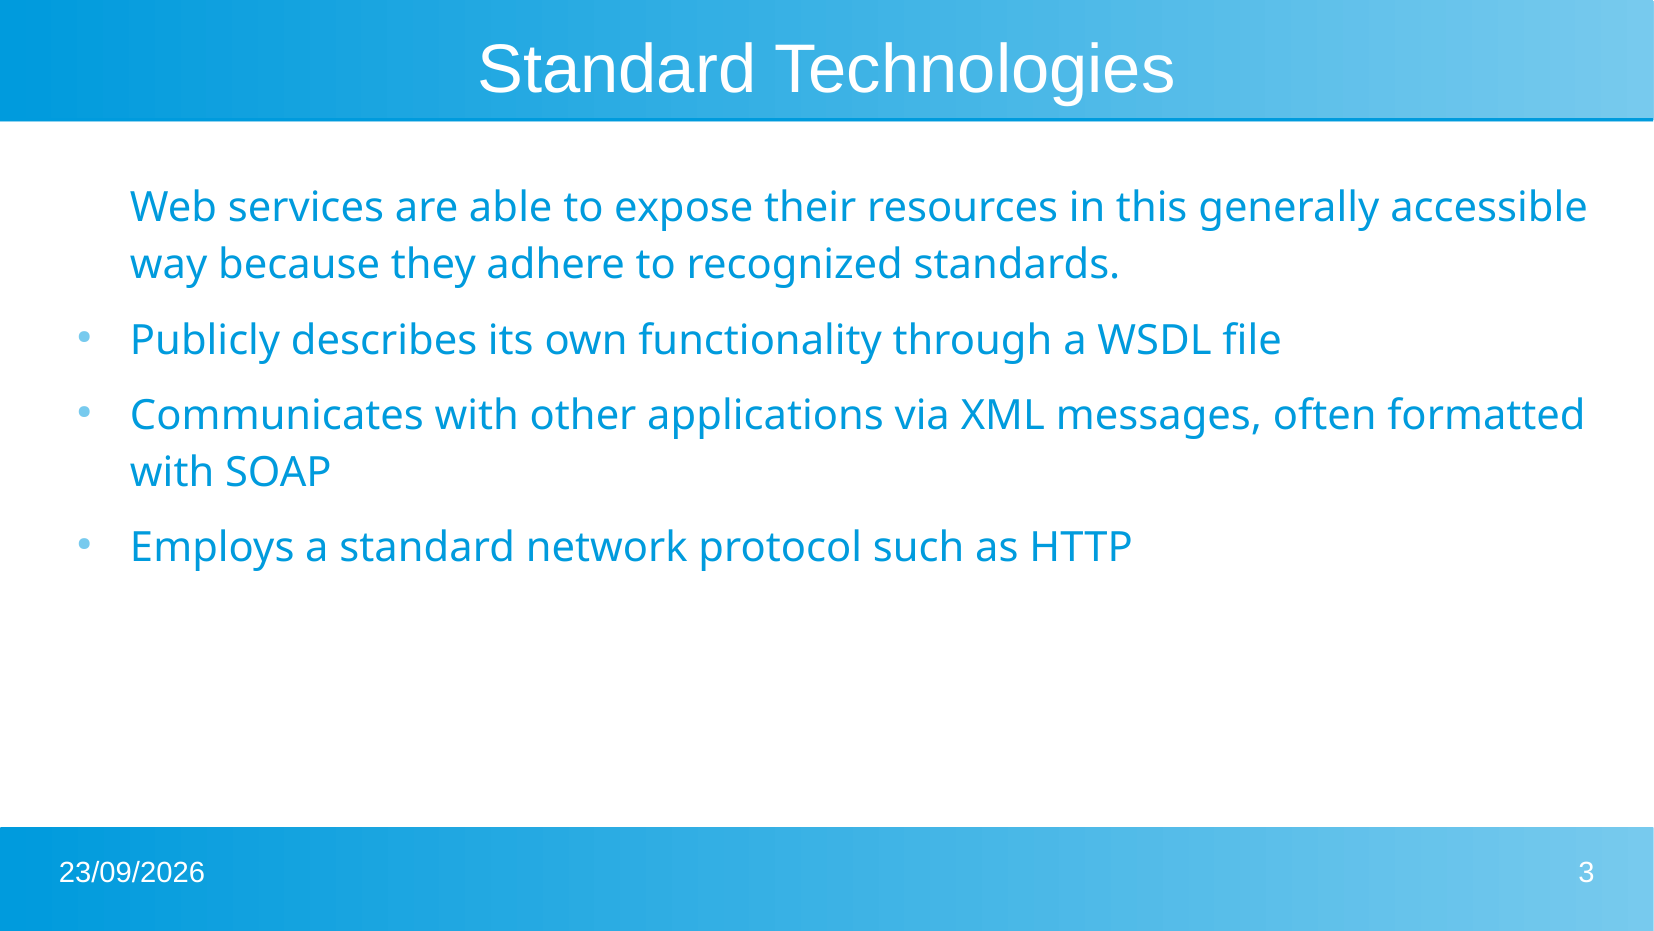

# Standard Technologies
Web services are able to expose their resources in this generally accessible way because they adhere to recognized standards.
Publicly describes its own functionality through a WSDL file
Communicates with other applications via XML messages, often formatted with SOAP
Employs a standard network protocol such as HTTP
3